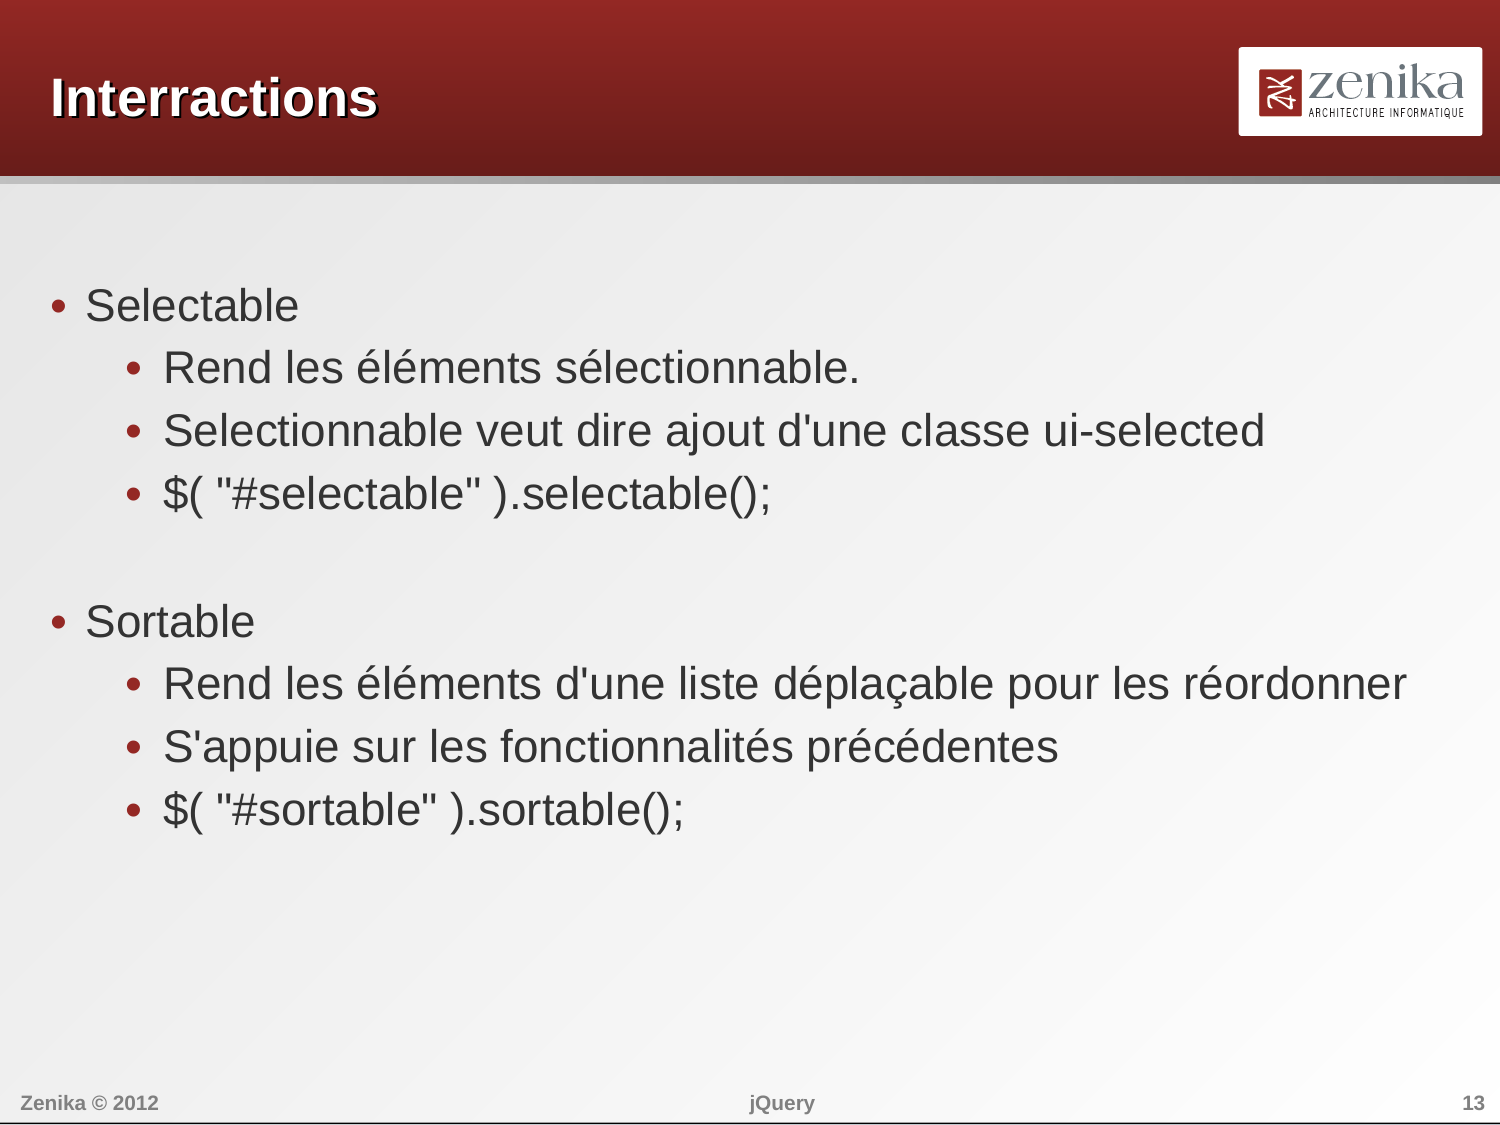

# Interractions
Selectable
Rend les éléments sélectionnable.
Selectionnable veut dire ajout d'une classe ui-selected
$( "#selectable" ).selectable();
Sortable
Rend les éléments d'une liste déplaçable pour les réordonner
S'appuie sur les fonctionnalités précédentes
$( "#sortable" ).sortable();